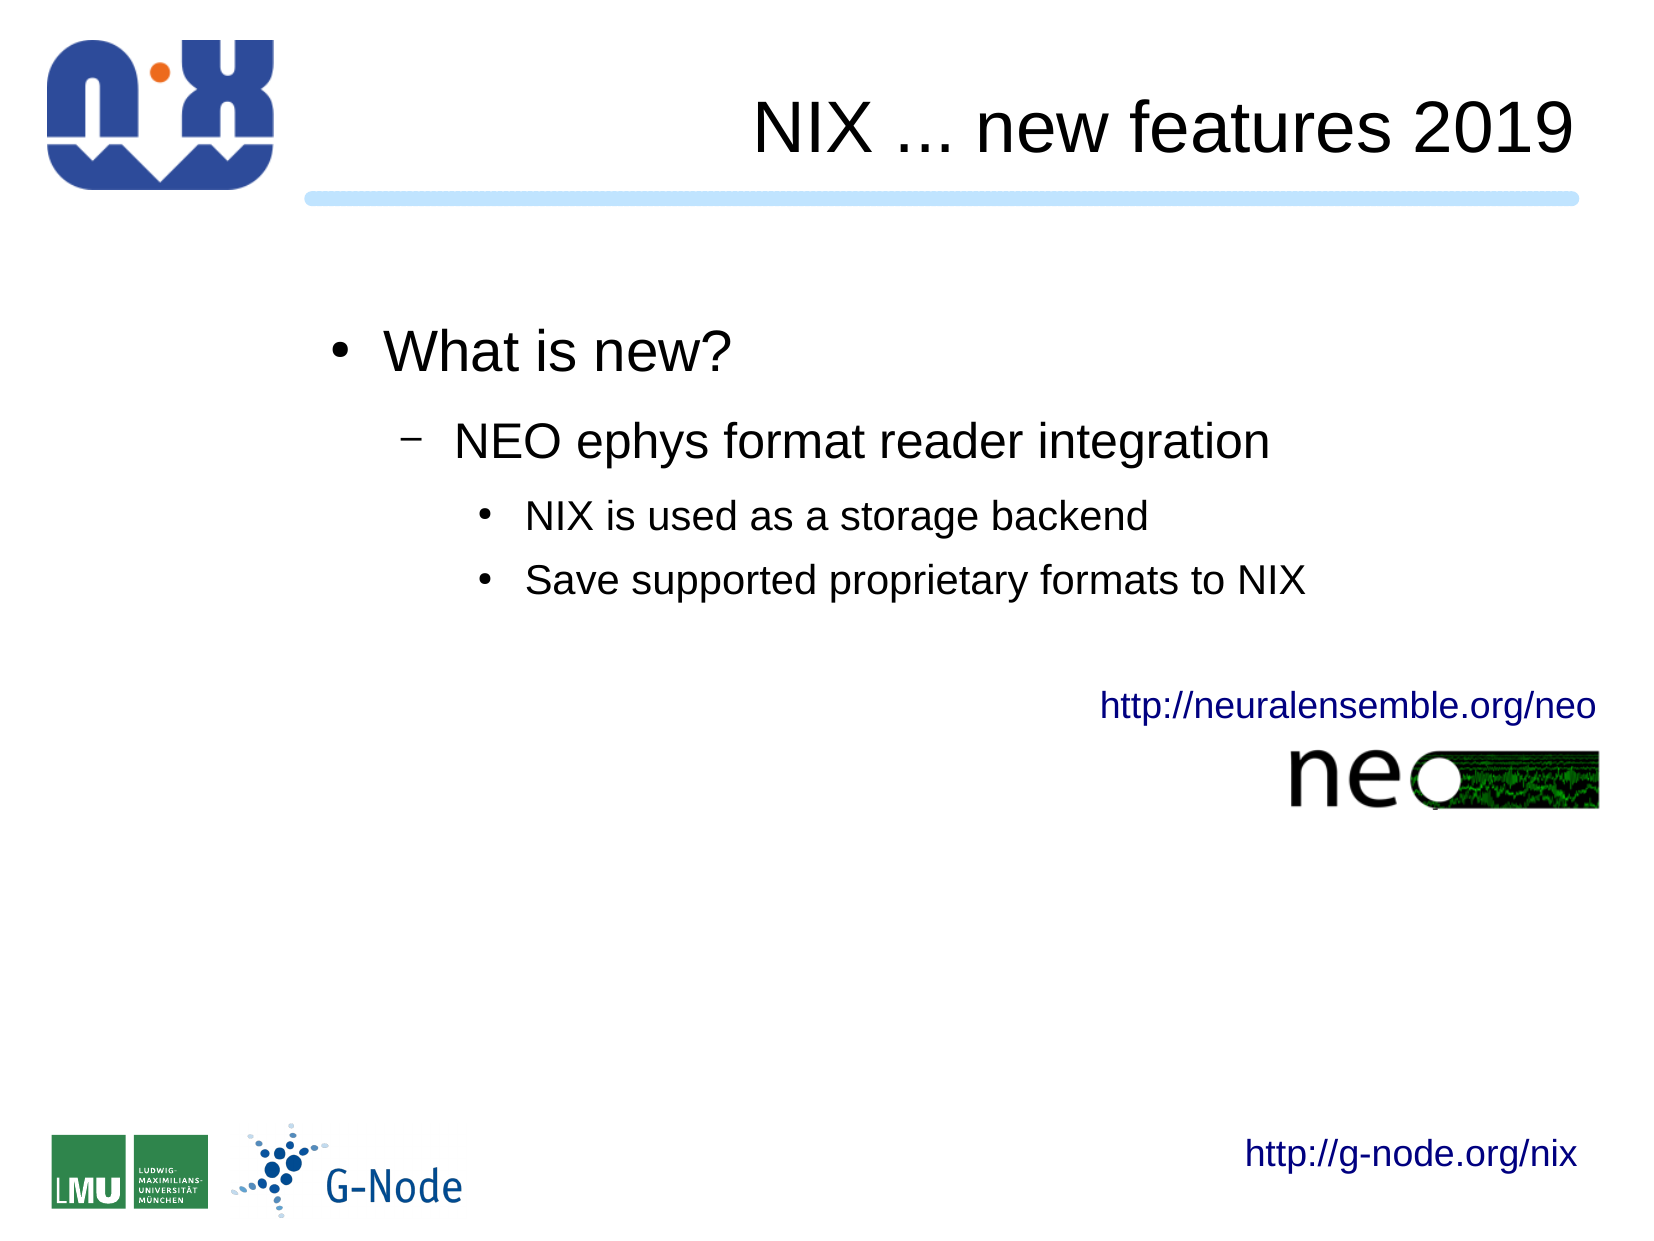

NIX ... new features 2019
# What is new?
NEO ephys format reader integration
NIX is used as a storage backend
Save supported proprietary formats to NIX
http://neuralensemble.org/neo
http://g-node.org/nix